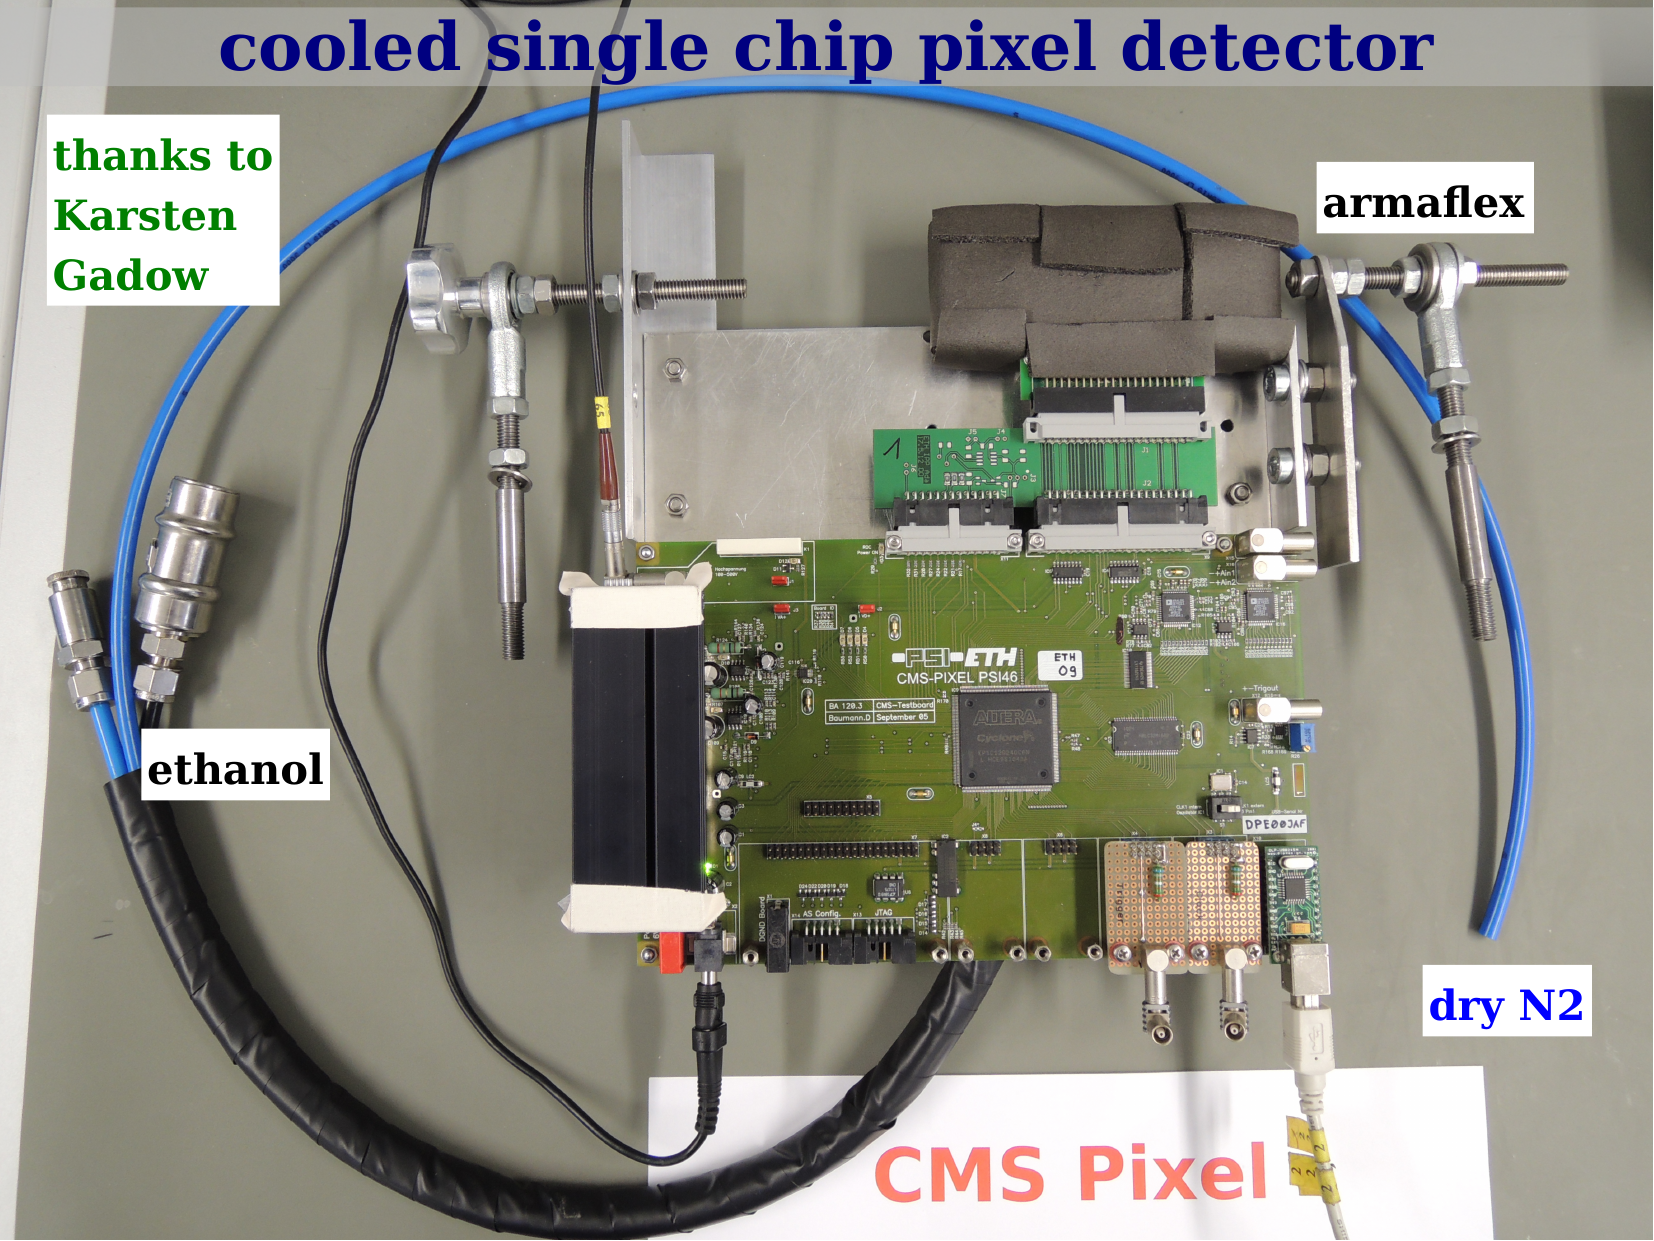

# cooled single chip pixel detector
thanks to
Karsten
Gadow
armaflex
ethanol
dry N2